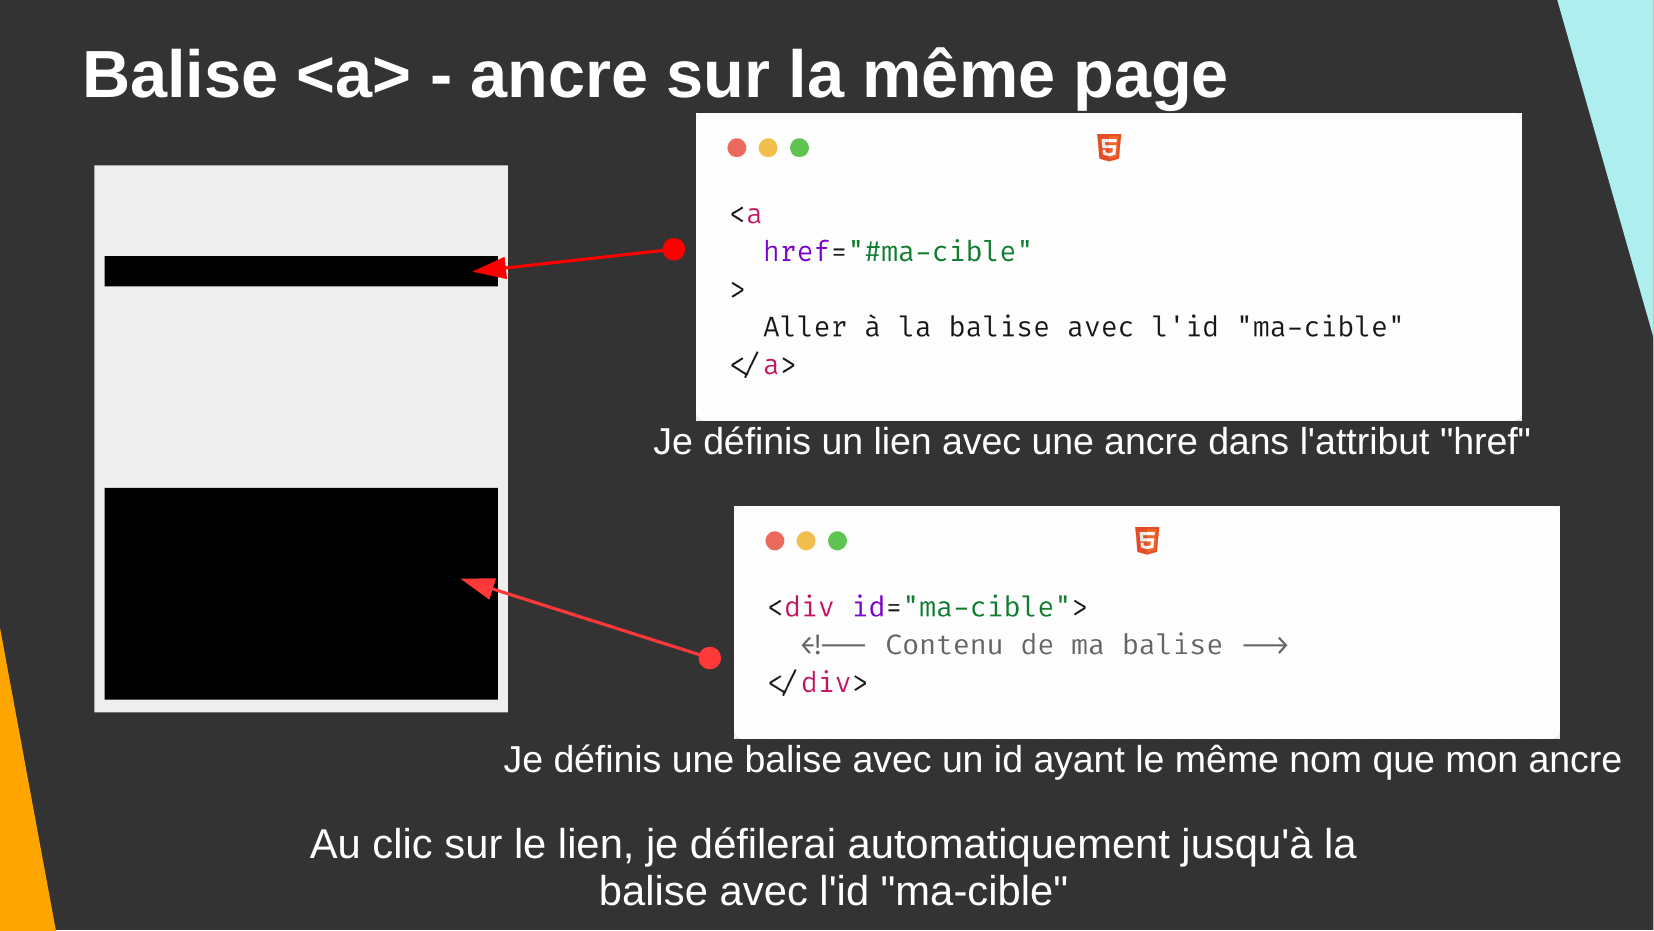

# Balise <a> - ancre sur la même page
Je définis un lien avec une ancre dans l'attribut "href"
Je définis une balise avec un id ayant le même nom que mon ancre
Au clic sur le lien, je défilerai automatiquement jusqu'à la balise avec l'id "ma-cible"